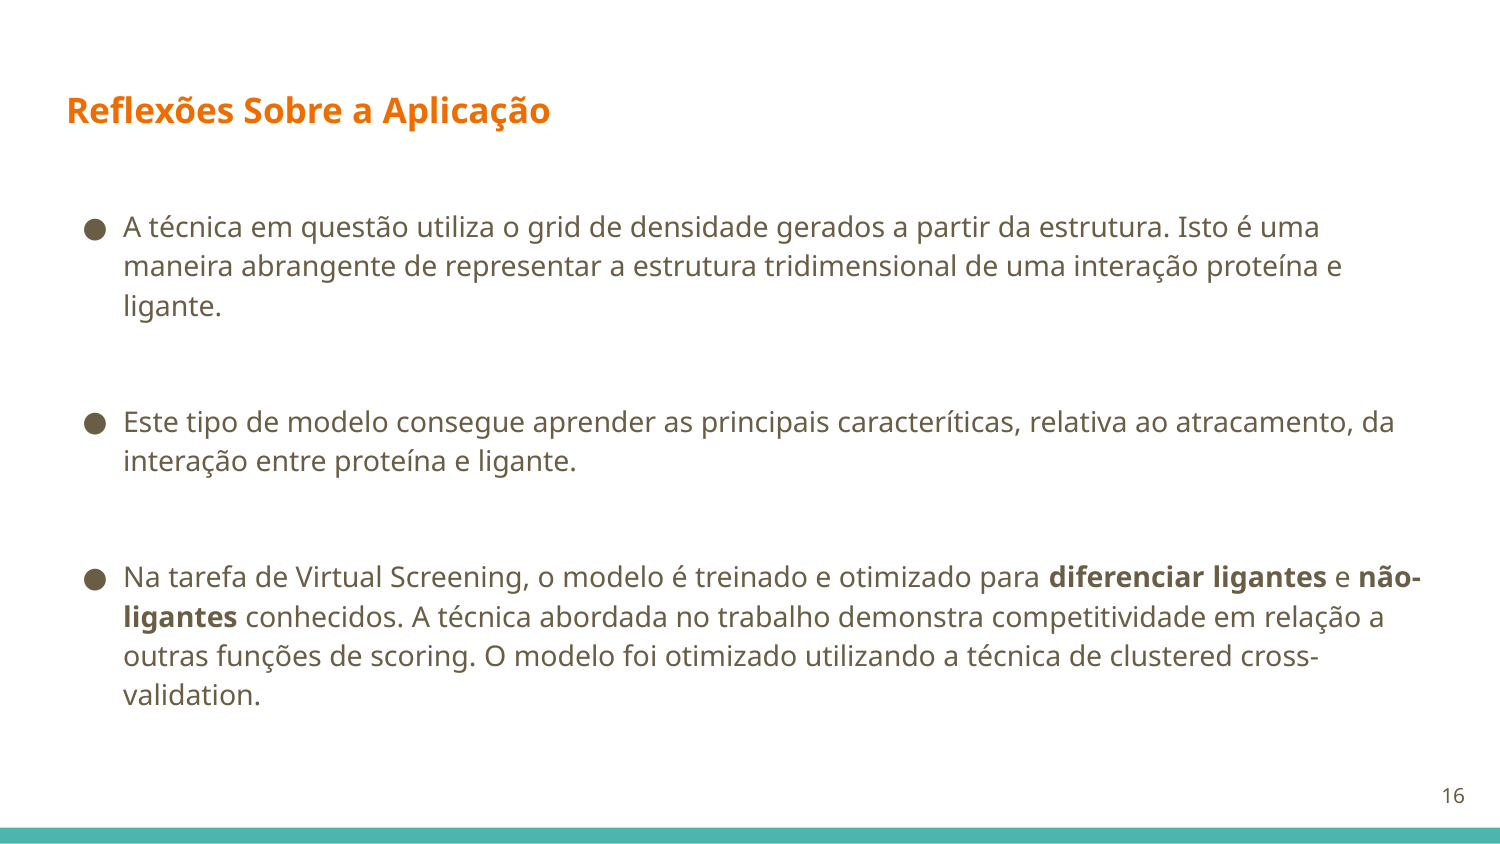

# Reflexões Sobre a Aplicação
A técnica em questão utiliza o grid de densidade gerados a partir da estrutura. Isto é uma maneira abrangente de representar a estrutura tridimensional de uma interação proteína e ligante.
Este tipo de modelo consegue aprender as principais caracteríticas, relativa ao atracamento, da interação entre proteína e ligante.
Na tarefa de Virtual Screening, o modelo é treinado e otimizado para diferenciar ligantes e não-ligantes conhecidos. A técnica abordada no trabalho demonstra competitividade em relação a outras funções de scoring. O modelo foi otimizado utilizando a técnica de clustered cross-validation.